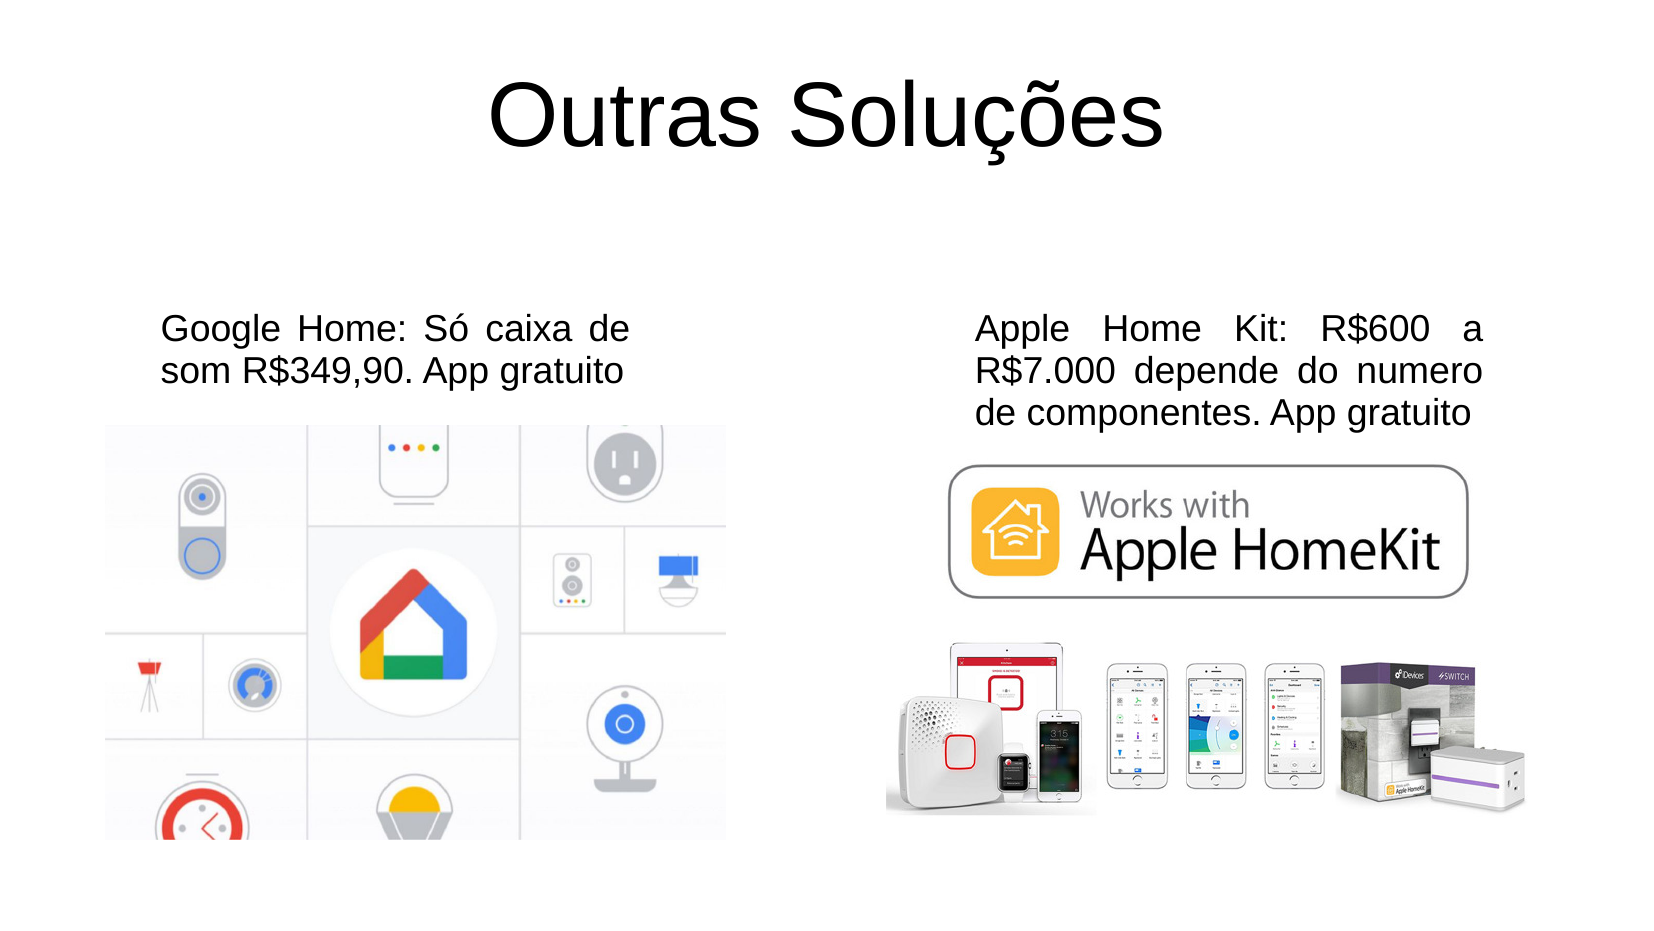

# Outras Soluções
Google Home: Só caixa de som R$349,90. App gratuito
Apple Home Kit: R$600 a R$7.000 depende do numero de componentes. App gratuito